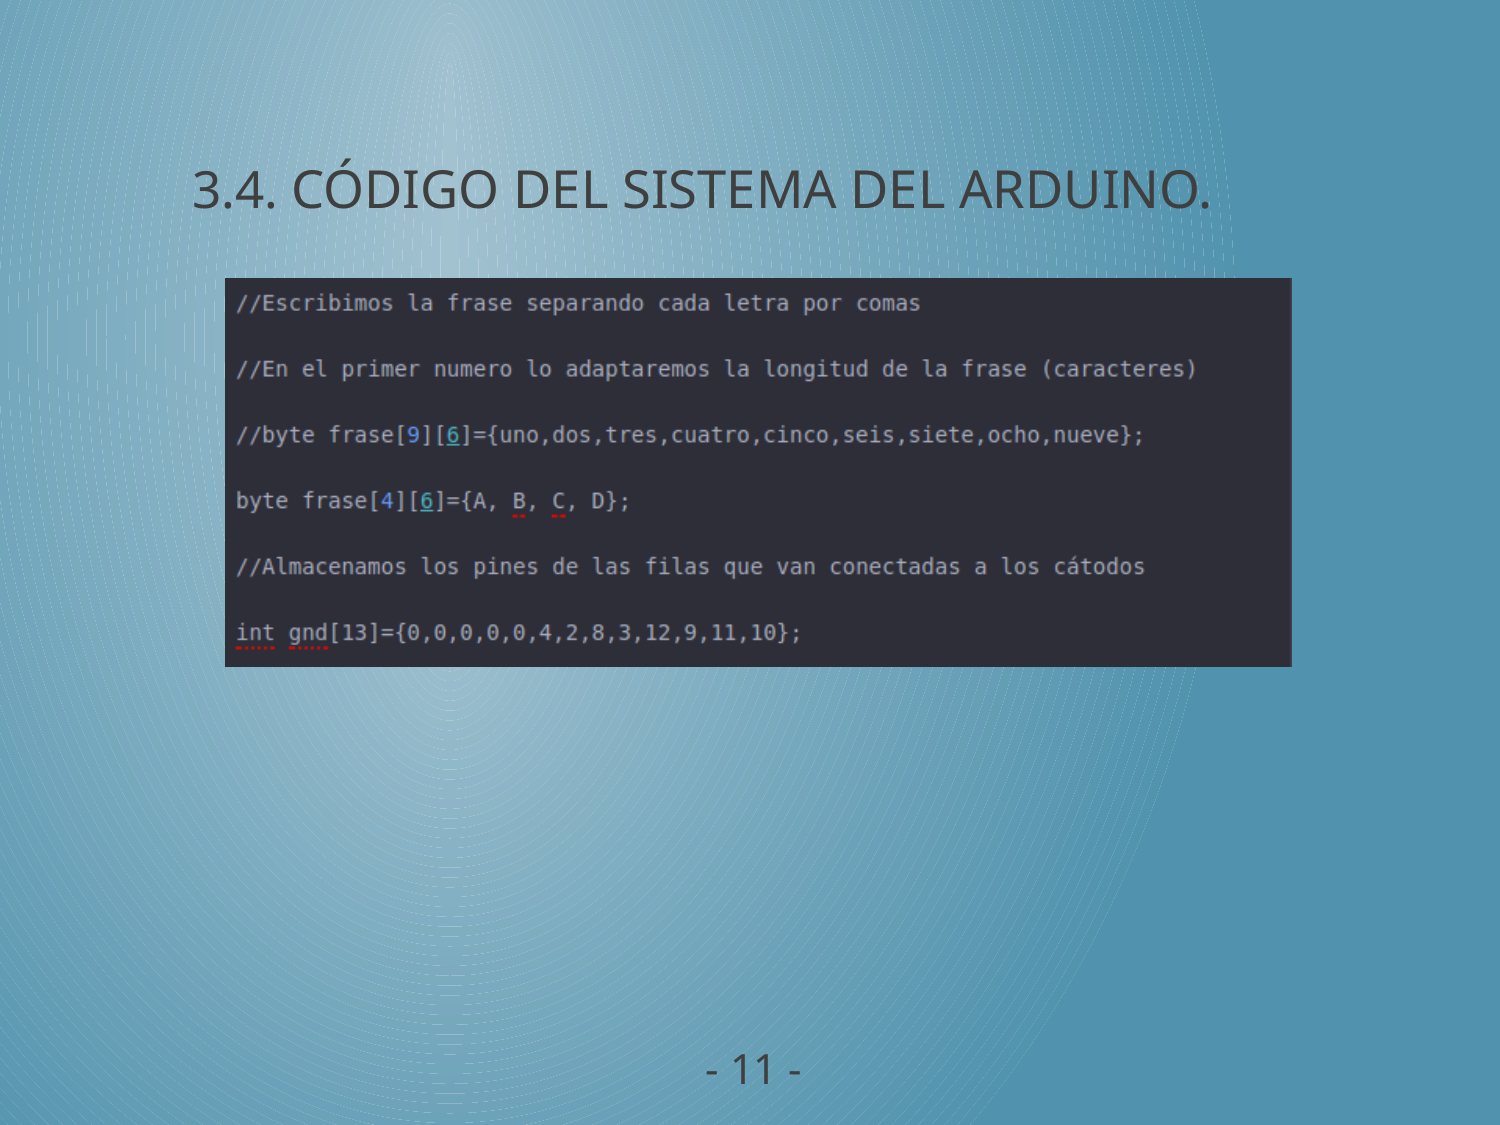

# 3.4. CÓDIGO DEL SISTEMA DEL ARDUINO.
- 11 -